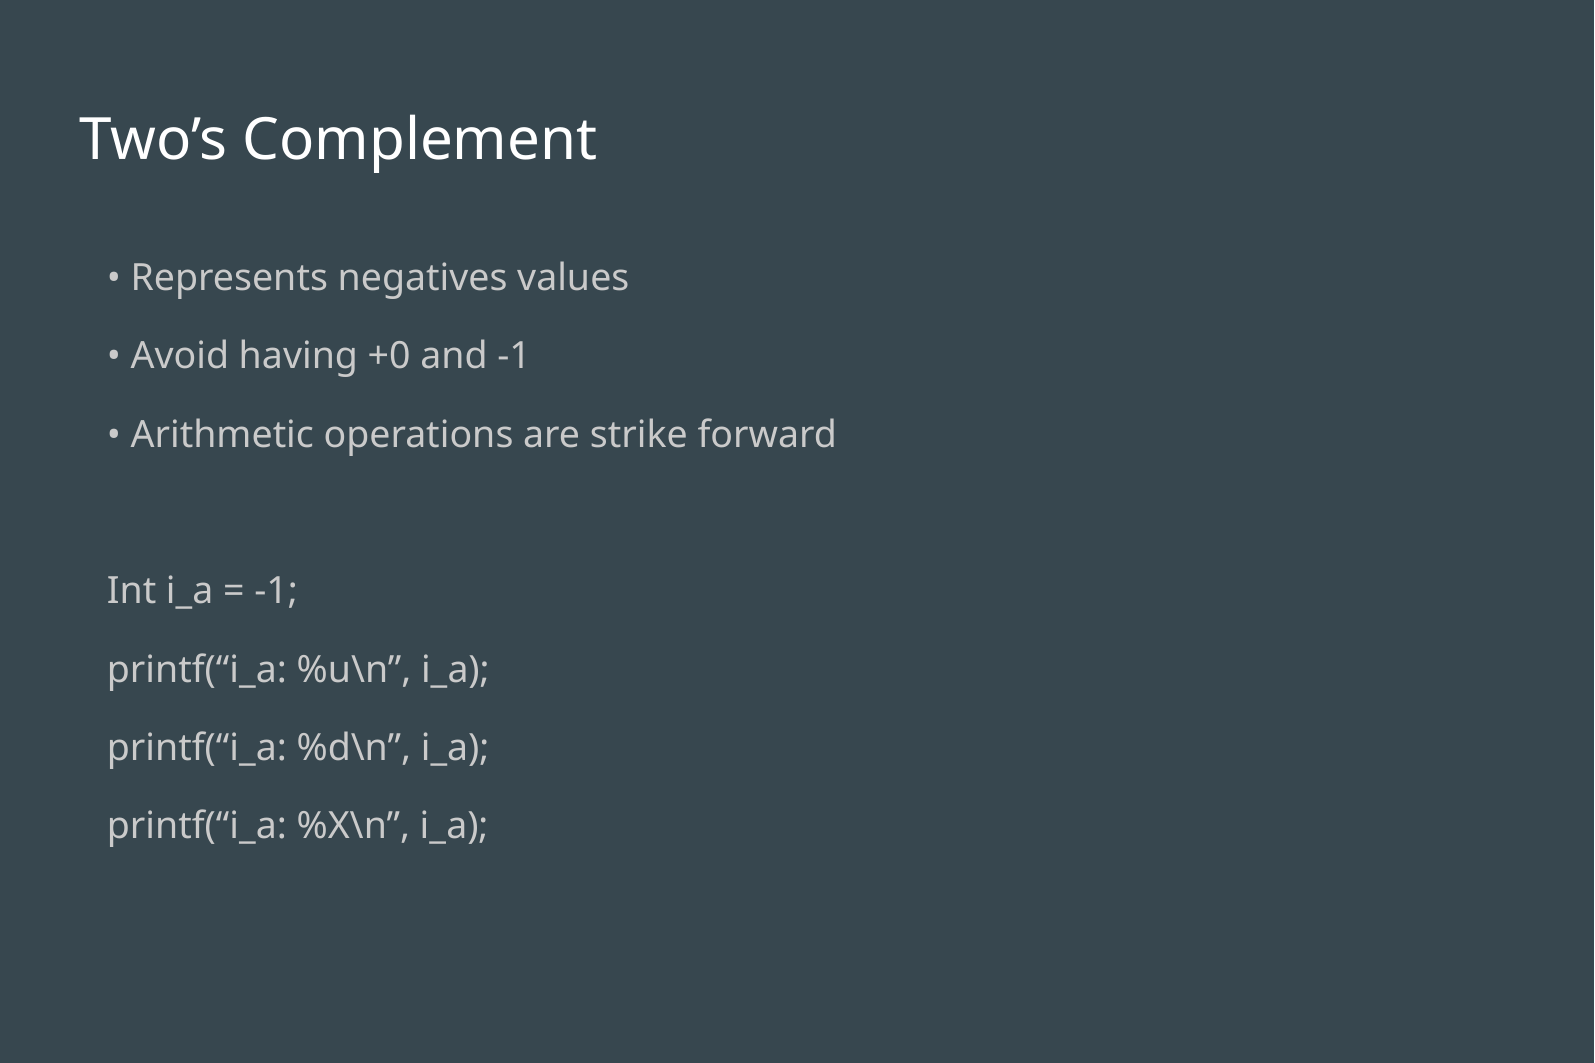

# Two’s Complement
• Represents negatives values
• Avoid having +0 and -1
• Arithmetic operations are strike forward
Int i_a = -1;
printf(“i_a: %u\n”, i_a);
printf(“i_a: %d\n”, i_a);
printf(“i_a: %X\n”, i_a);